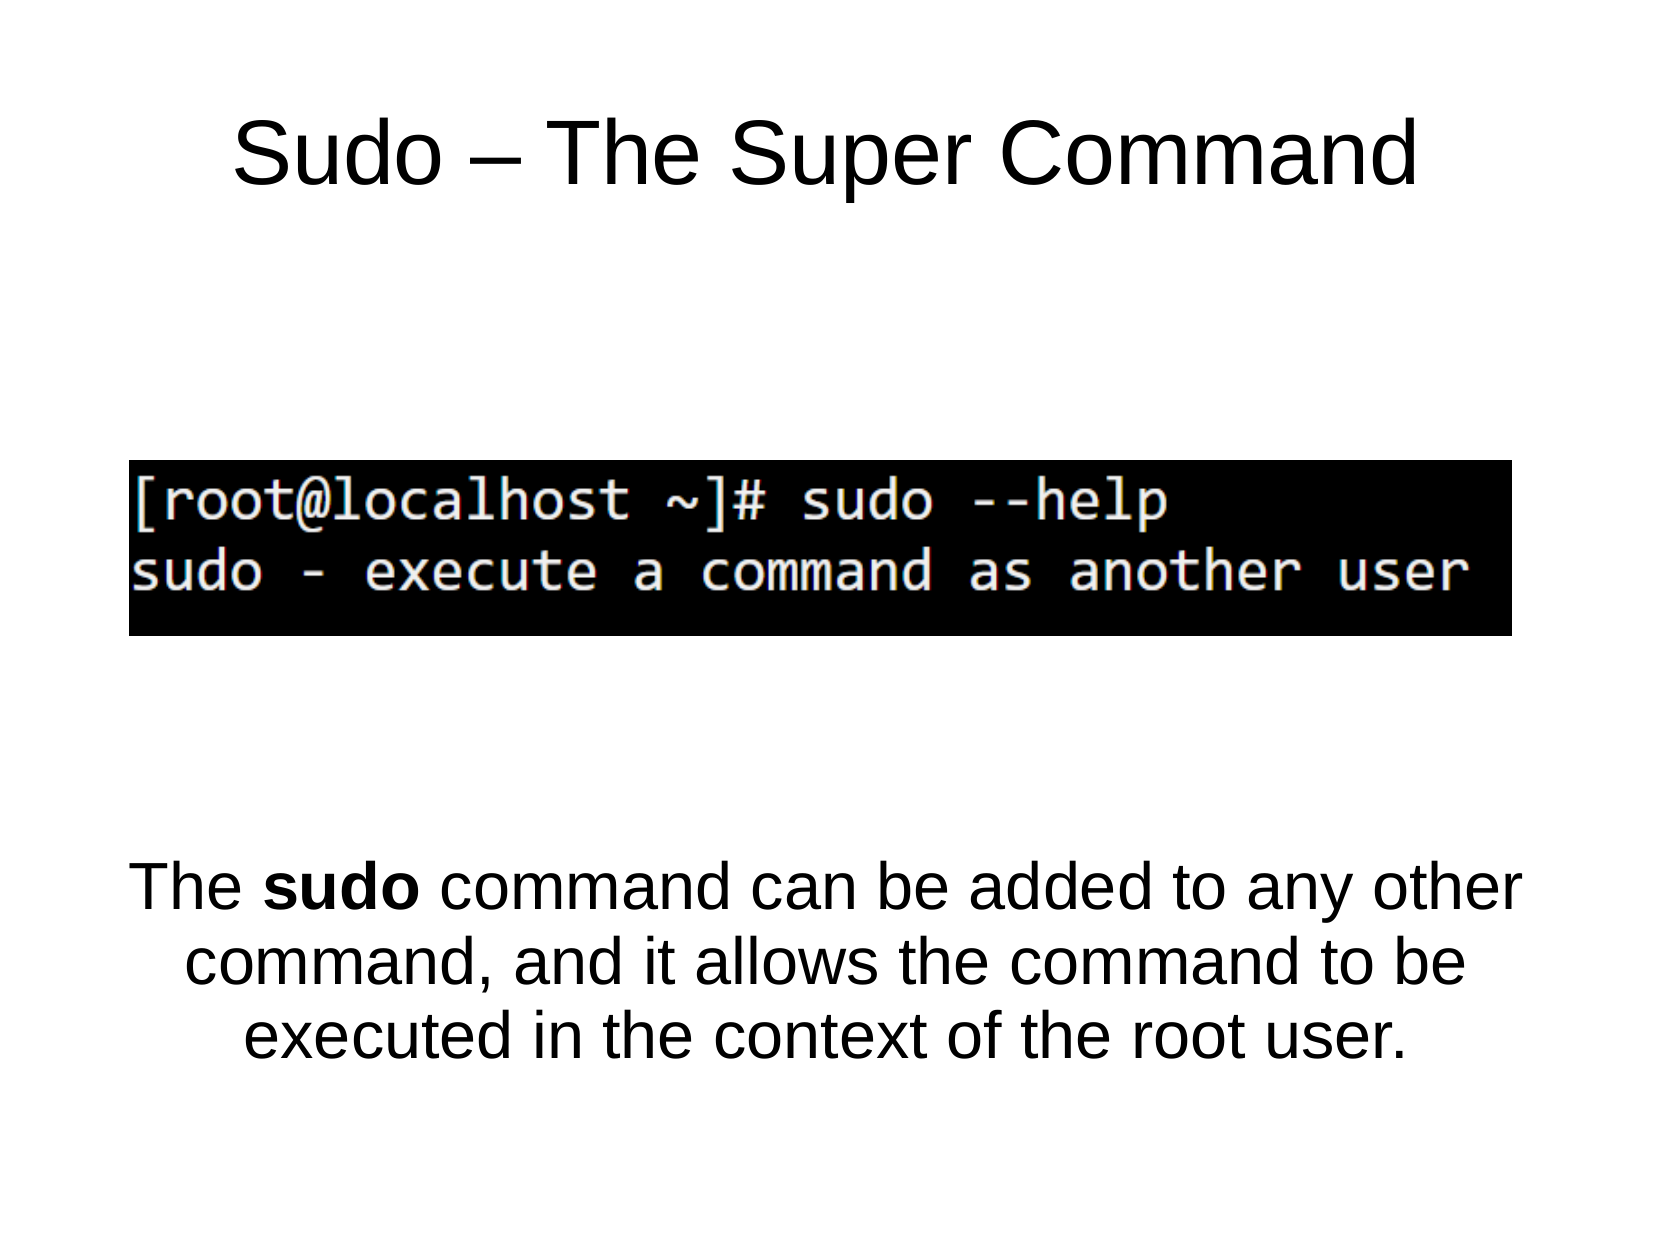

# Sudo – The Super Command
The sudo command can be added to any other command, and it allows the command to be executed in the context of the root user.